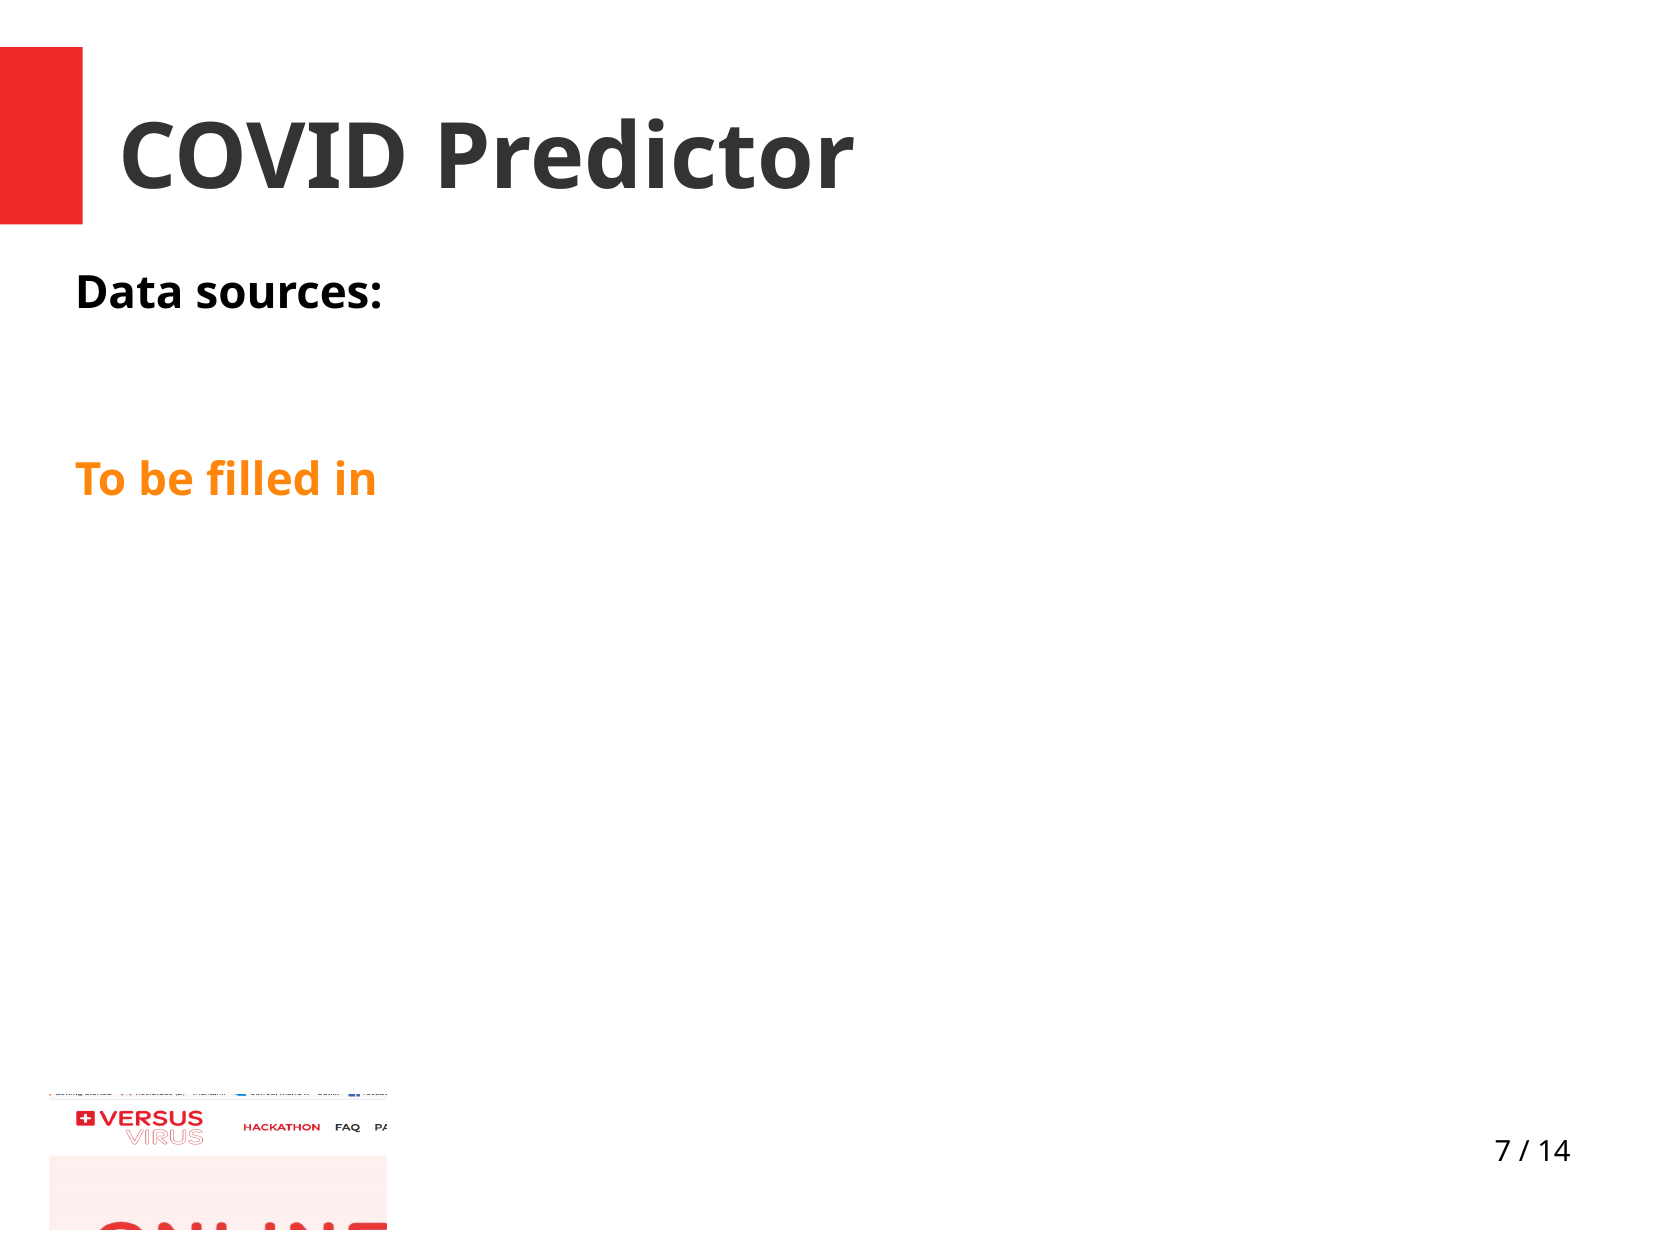

# COVID Predictor
Data sources:
To be filled in
7